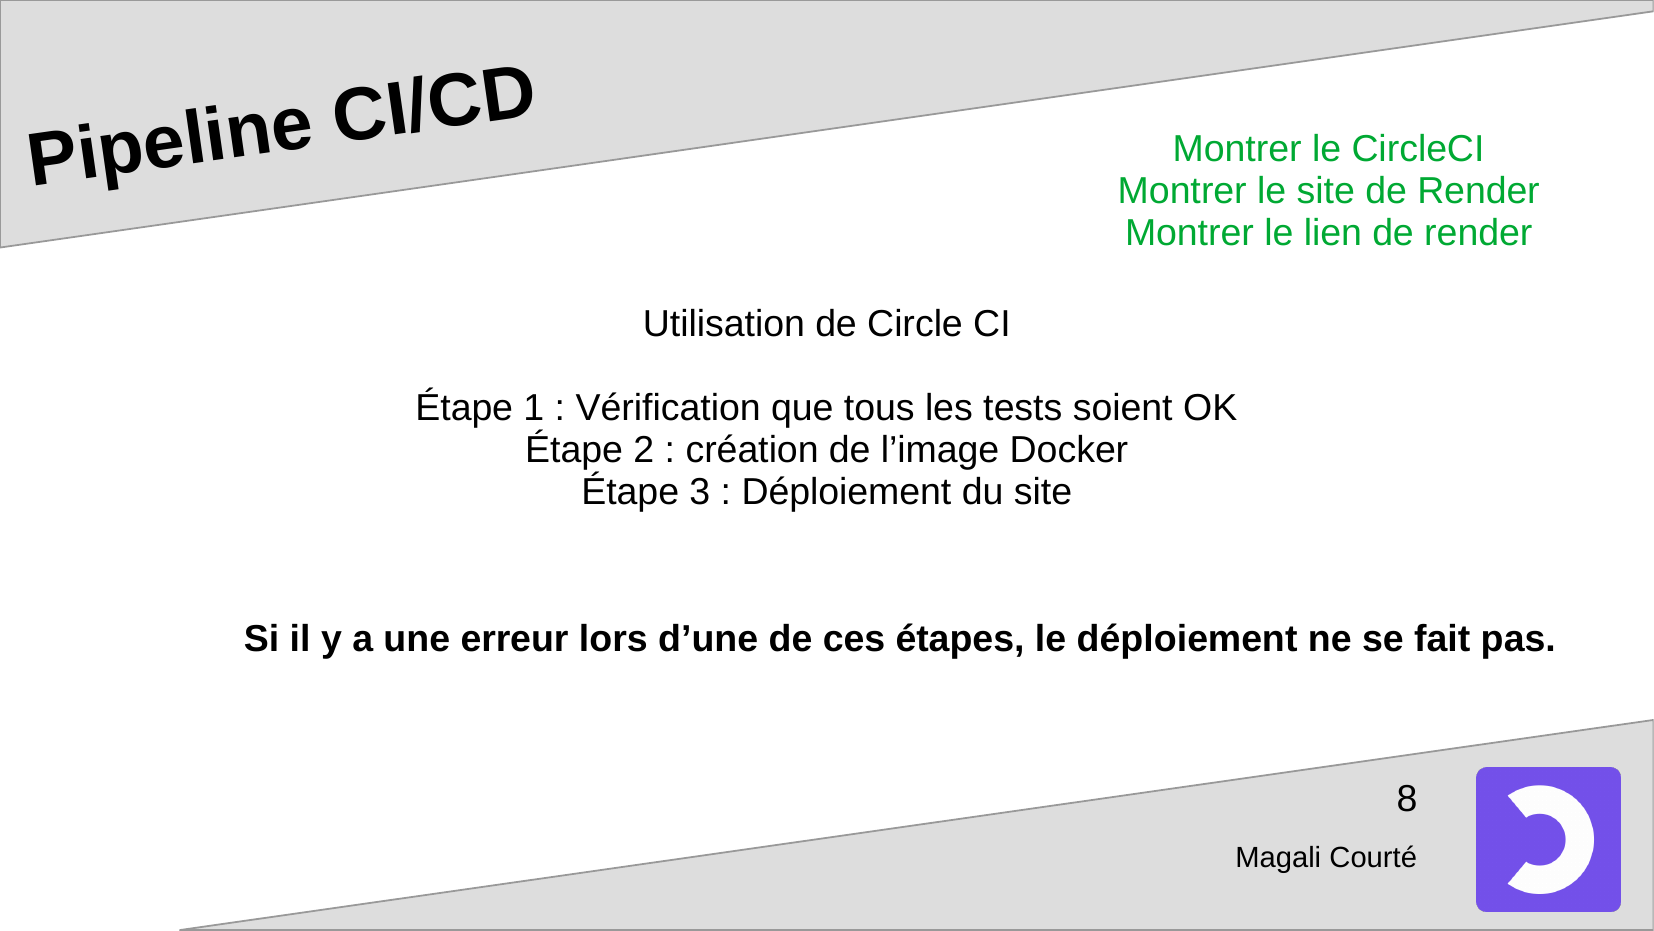

# Pipeline CI/CD
Montrer le CircleCI
Montrer le site de Render
Montrer le lien de render
Utilisation de Circle CI
Étape 1 : Vérification que tous les tests soient OK
Étape 2 : création de l’image Docker
Étape 3 : Déploiement du site
Si il y a une erreur lors d’une de ces étapes, le déploiement ne se fait pas.
8